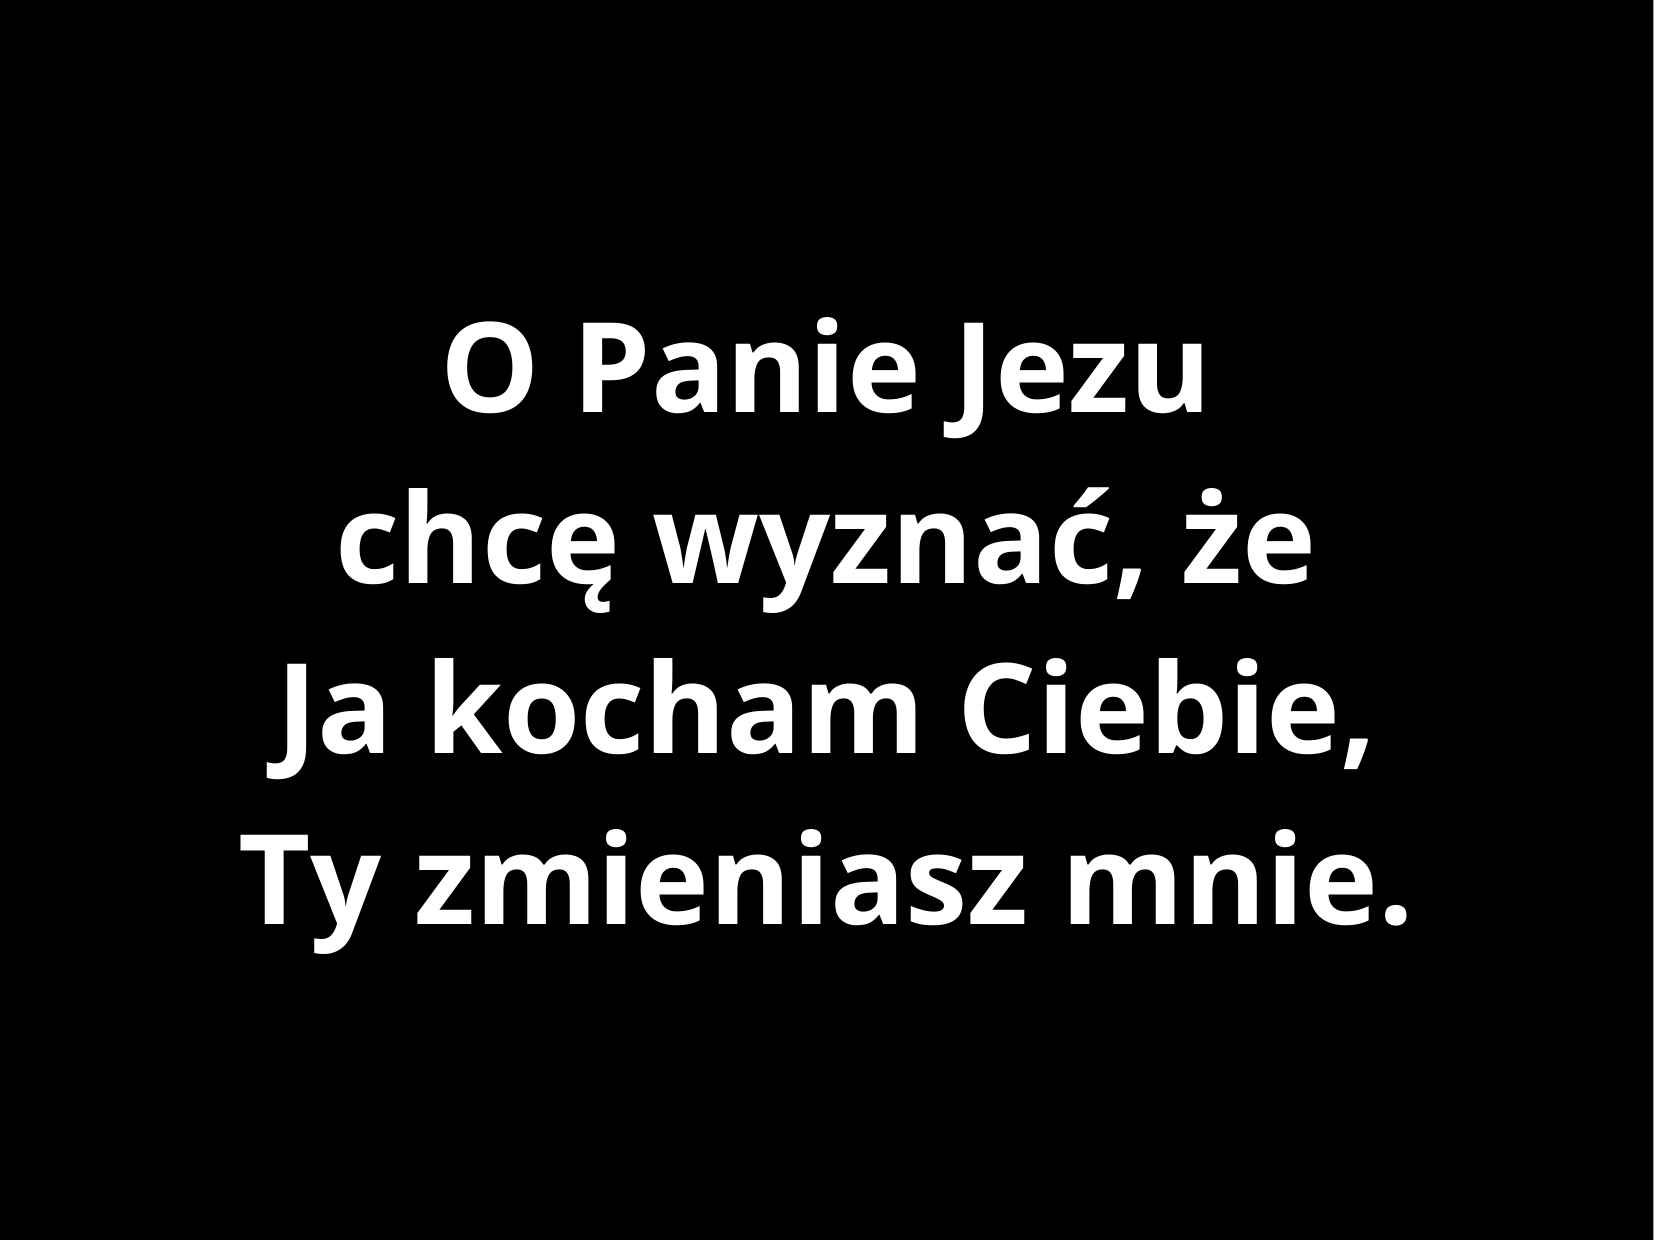

# O Panie Jezu chcę wyznać, że Ja kocham Ciebie, Ty zmieniasz mnie.